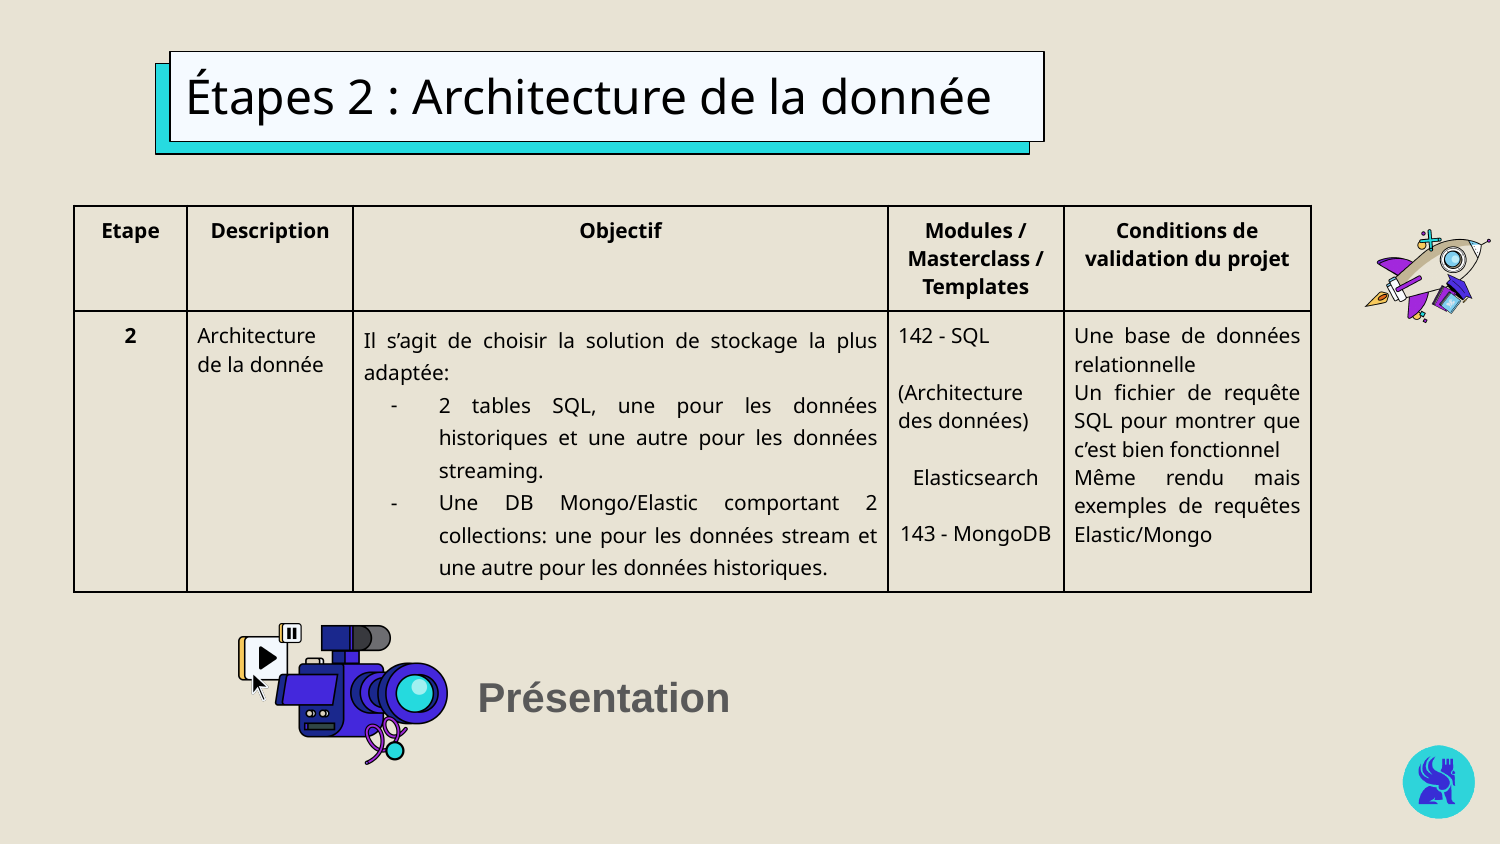

# Étapes 2 : Architecture de la donnée
| Etape | Description | Objectif | Modules / Masterclass / Templates | Conditions de validation du projet |
| --- | --- | --- | --- | --- |
| 2 | Architecture de la donnée | Il s’agit de choisir la solution de stockage la plus adaptée: 2 tables SQL, une pour les données historiques et une autre pour les données streaming. Une DB Mongo/Elastic comportant 2 collections: une pour les données stream et une autre pour les données historiques. | 142 - SQL (Architecture des données) Elasticsearch 143 - MongoDB | Une base de données relationnelle Un fichier de requête SQL pour montrer que c’est bien fonctionnel Même rendu mais exemples de requêtes Elastic/Mongo |
Présentation